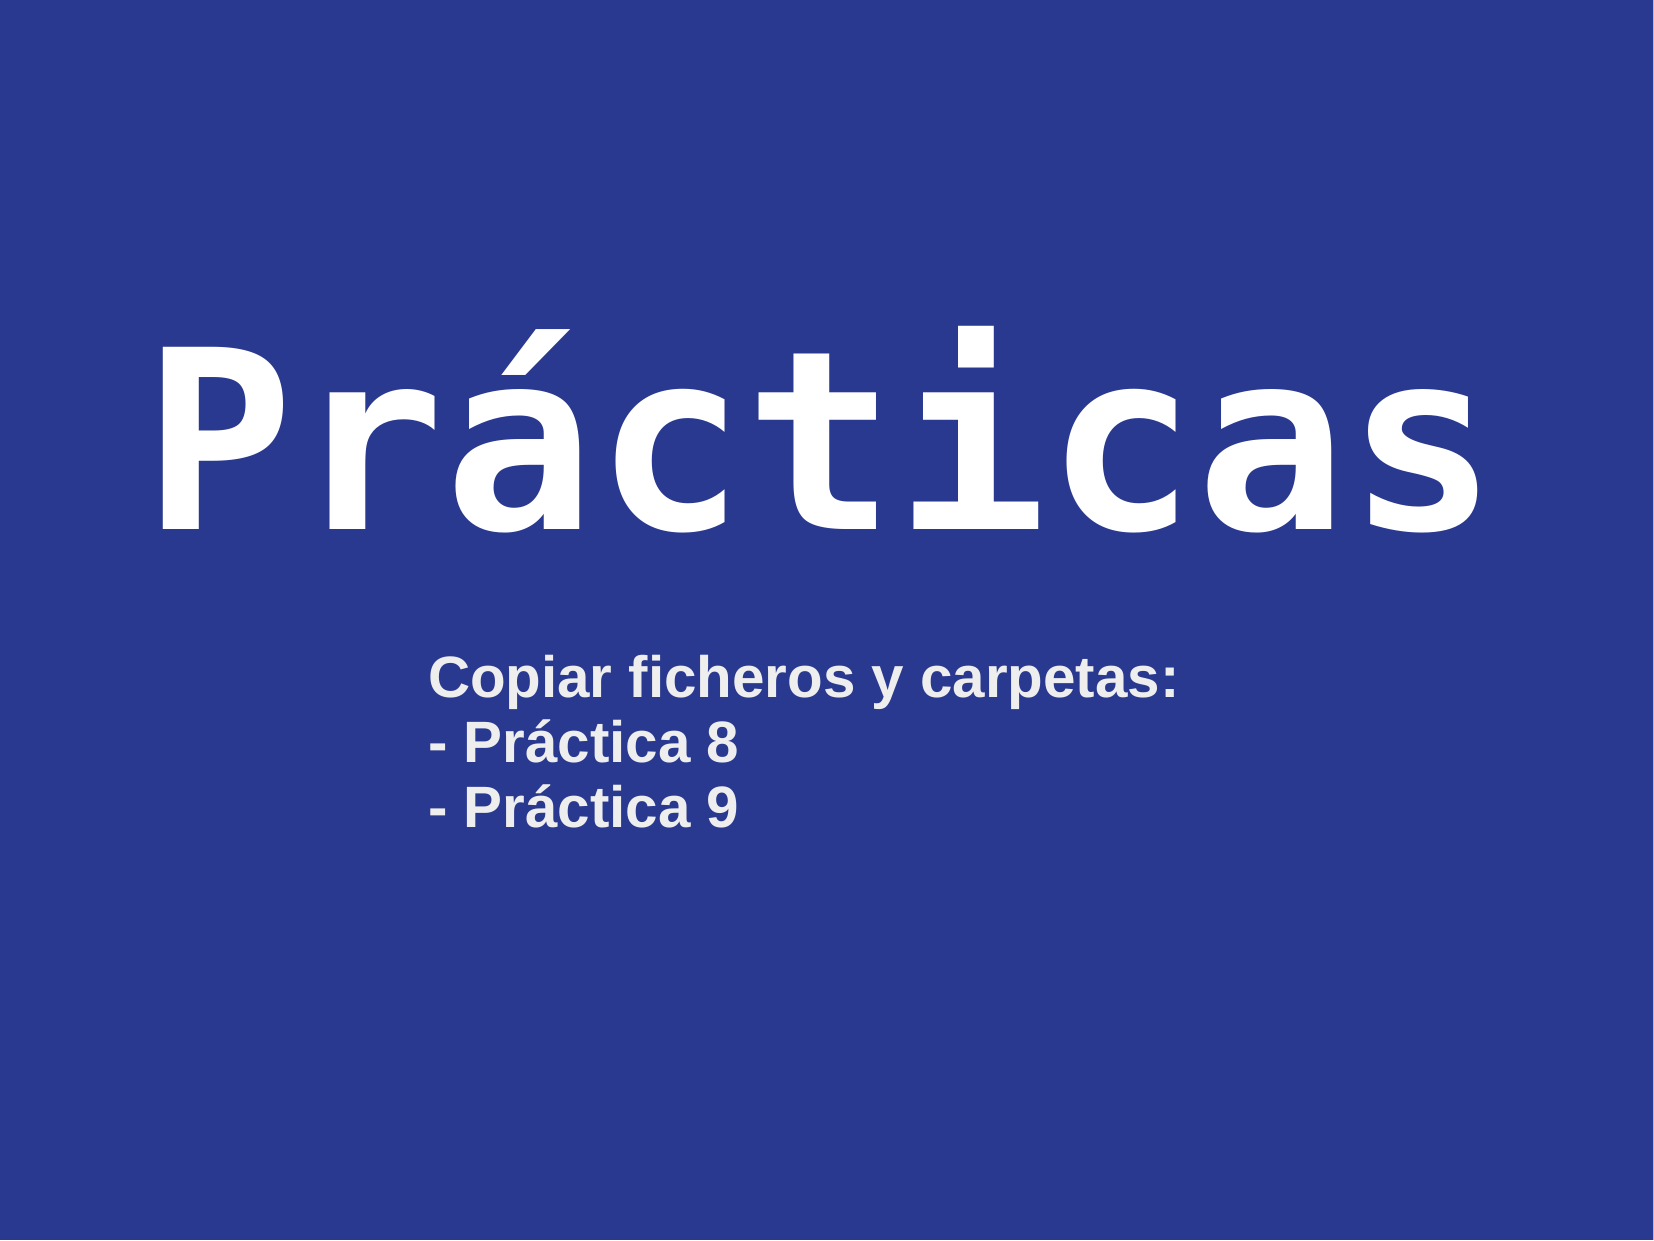

# Prácticas
Copiar ficheros y carpetas:
- Práctica 8
- Práctica 9